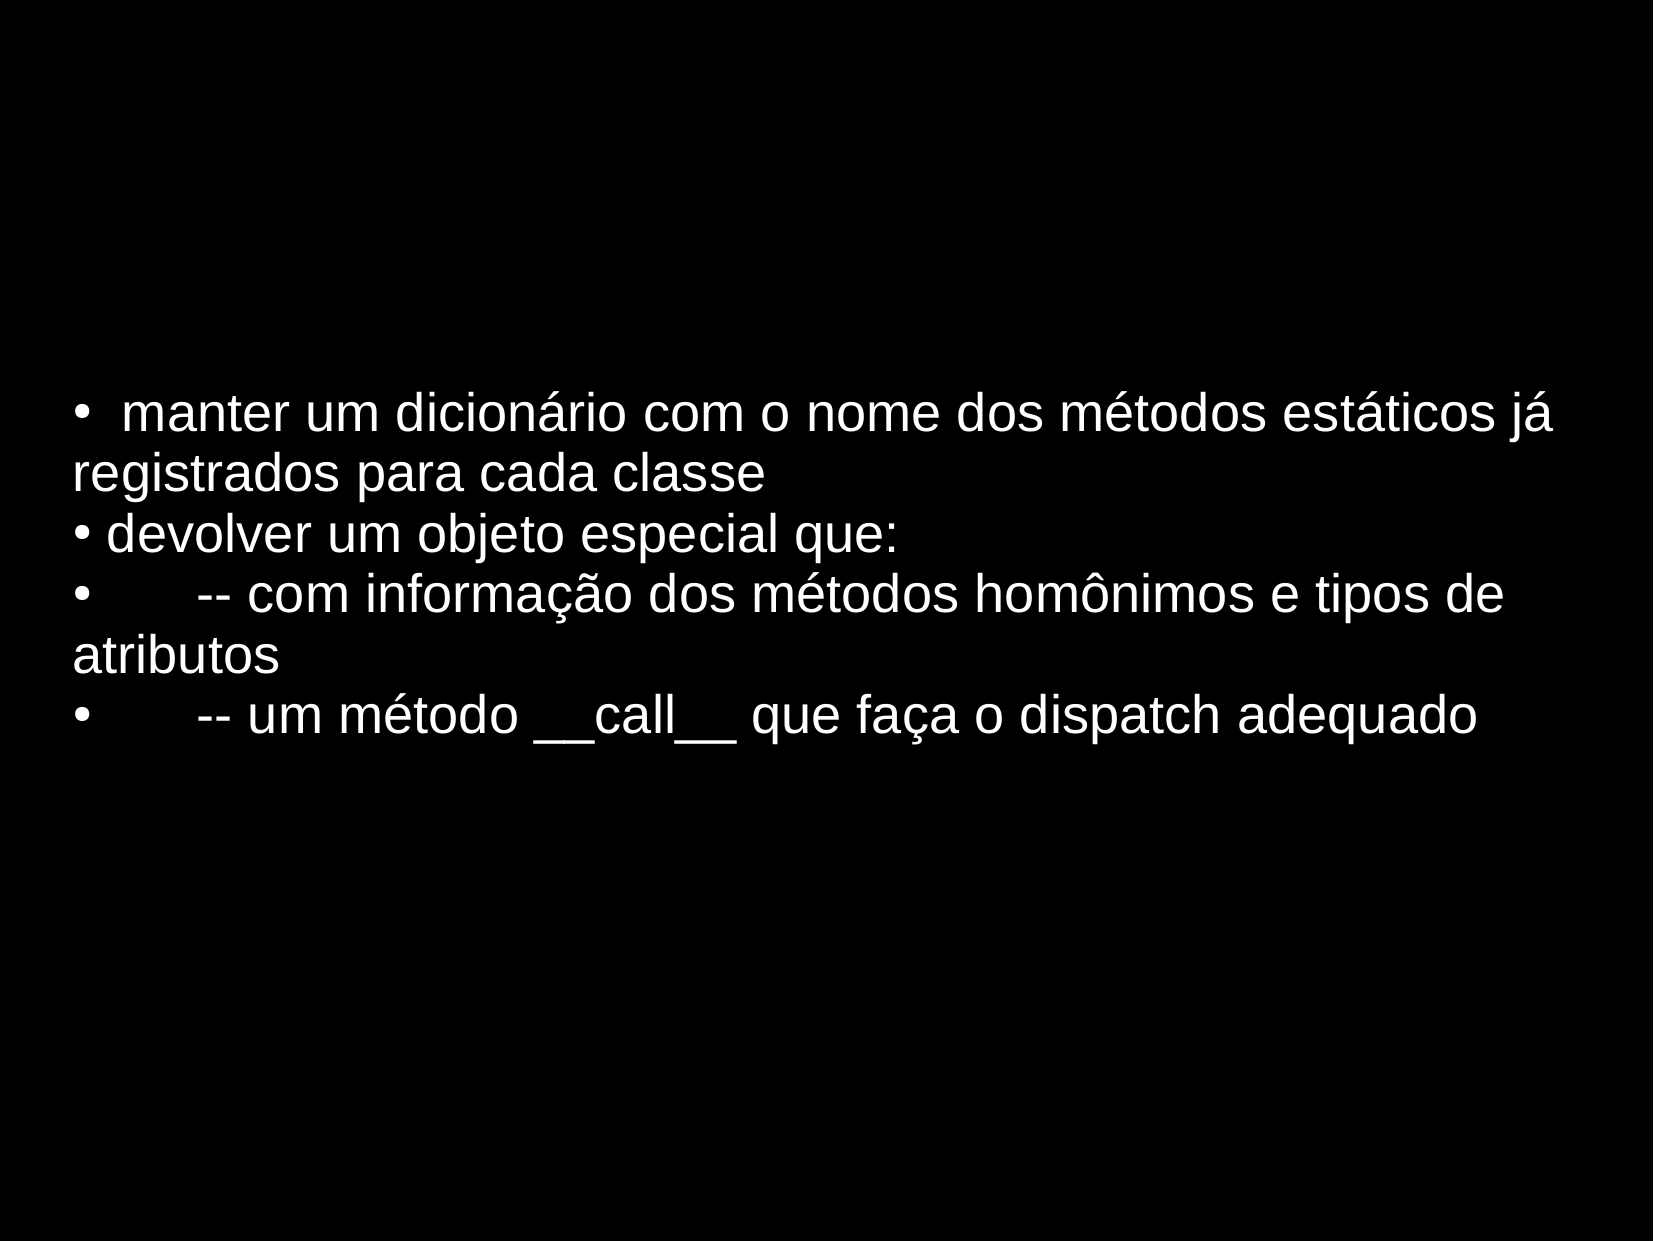

manter um dicionário com o nome dos métodos estáticos já registrados para cada classe
 devolver um objeto especial que:
 -- com informação dos métodos homônimos e tipos de atributos
 -- um método __call__ que faça o dispatch adequado